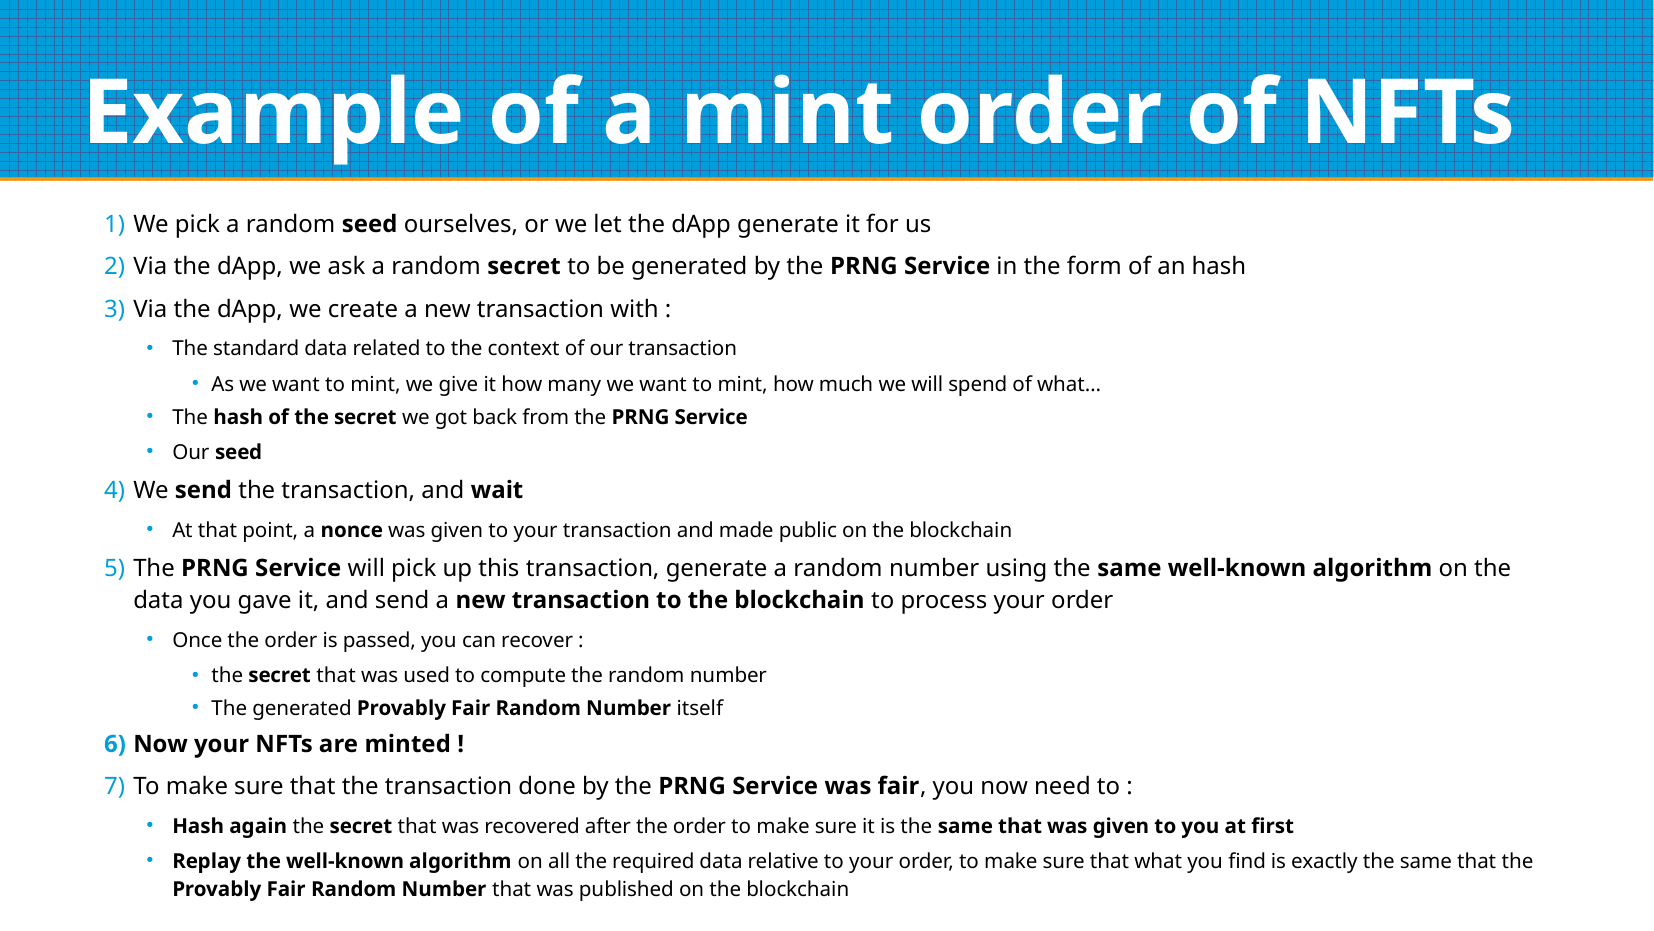

# Example of a mint order of NFTs
We pick a random seed ourselves, or we let the dApp generate it for us
Via the dApp, we ask a random secret to be generated by the PRNG Service in the form of an hash
Via the dApp, we create a new transaction with :
The standard data related to the context of our transaction
As we want to mint, we give it how many we want to mint, how much we will spend of what…
The hash of the secret we got back from the PRNG Service
Our seed
We send the transaction, and wait
At that point, a nonce was given to your transaction and made public on the blockchain
The PRNG Service will pick up this transaction, generate a random number using the same well-known algorithm on the data you gave it, and send a new transaction to the blockchain to process your order
Once the order is passed, you can recover :
the secret that was used to compute the random number
The generated Provably Fair Random Number itself
Now your NFTs are minted !
To make sure that the transaction done by the PRNG Service was fair, you now need to :
Hash again the secret that was recovered after the order to make sure it is the same that was given to you at first
Replay the well-known algorithm on all the required data relative to your order, to make sure that what you find is exactly the same that the Provably Fair Random Number that was published on the blockchain